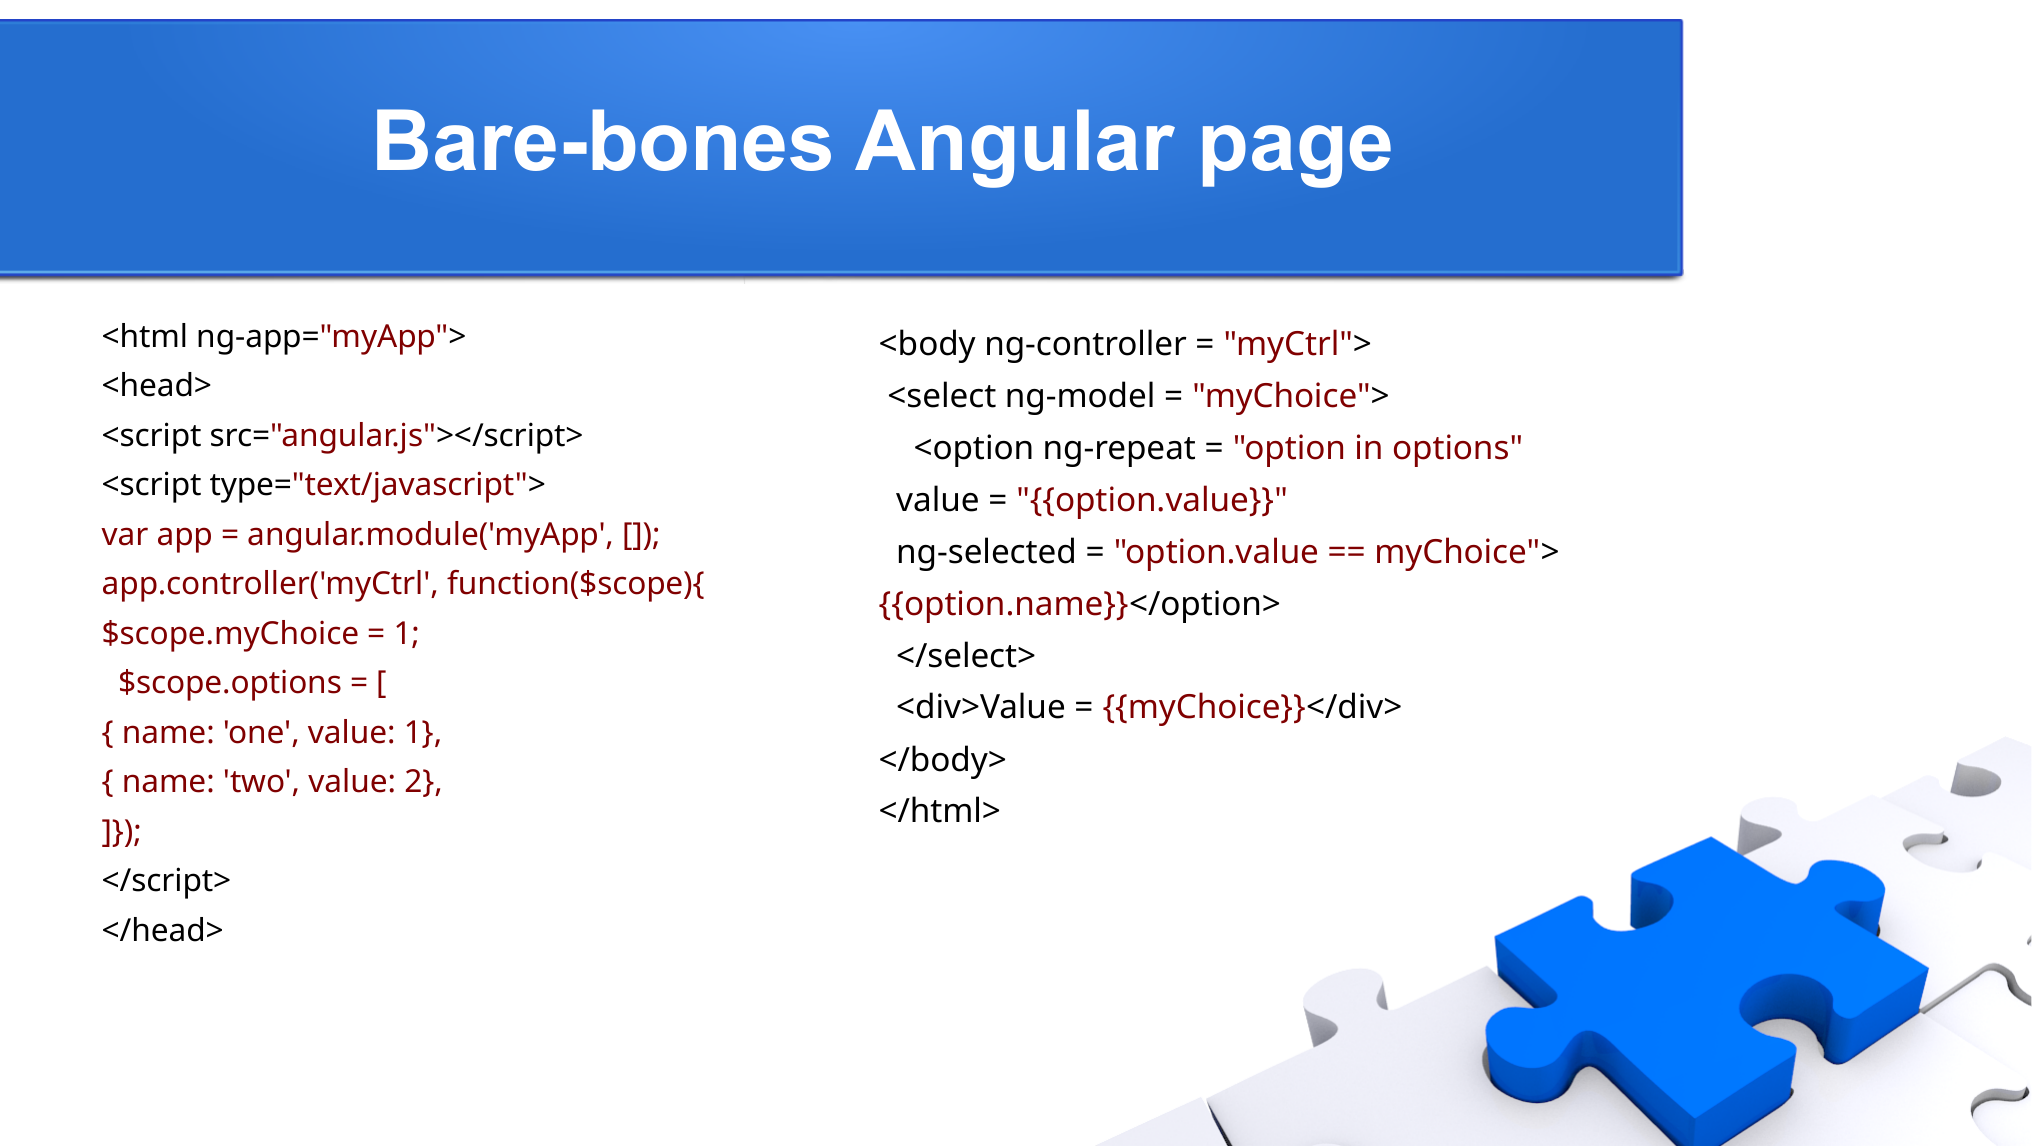

# Bare-bones Angular page
<html ng-app="myApp">
<head>
<script src="angular.js"></script>
<script type="text/javascript">
var app = angular.module('myApp', []);
app.controller('myCtrl', function($scope){
$scope.myChoice = 1;
 $scope.options = [
{ name: 'one', value: 1},
{ name: 'two', value: 2},
]});
</script>
</head>
<body ng-controller = "myCtrl">
 <select ng-model = "myChoice">
 <option ng-repeat = "option in options"
 value = "{{option.value}}"
 ng-selected = "option.value == myChoice">
{{option.name}}</option>
 </select>
 <div>Value = {{myChoice}}</div>
</body>
</html>